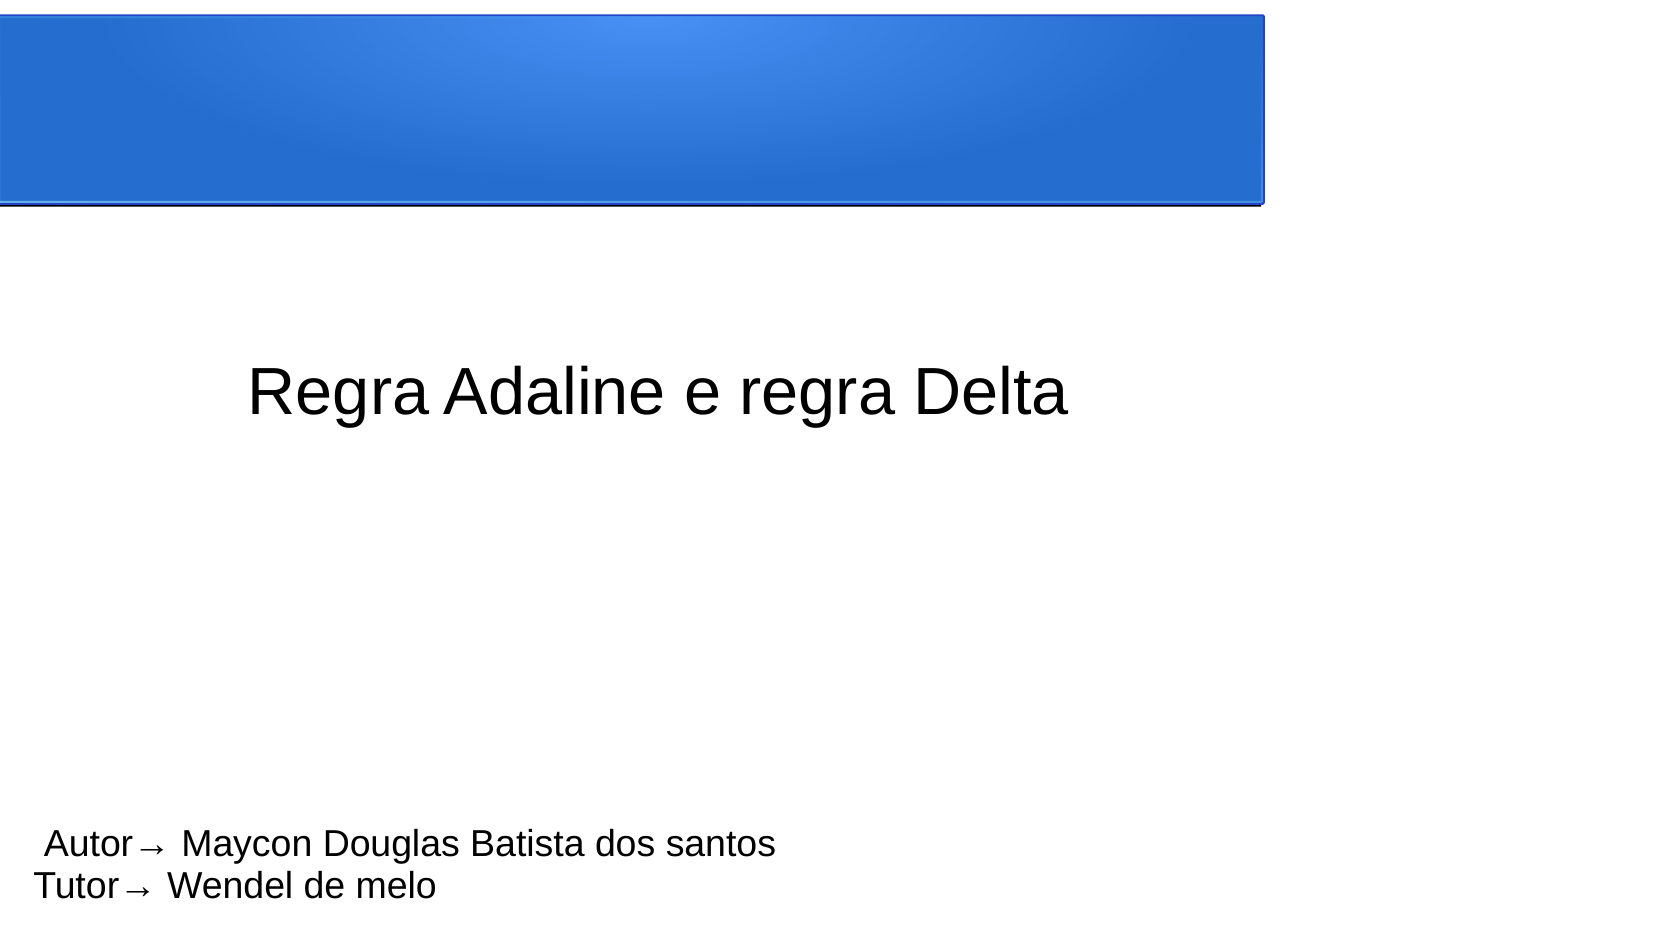

# Regra Adaline e regra Delta
 Autor→ Maycon Douglas Batista dos santos
Tutor→ Wendel de melo